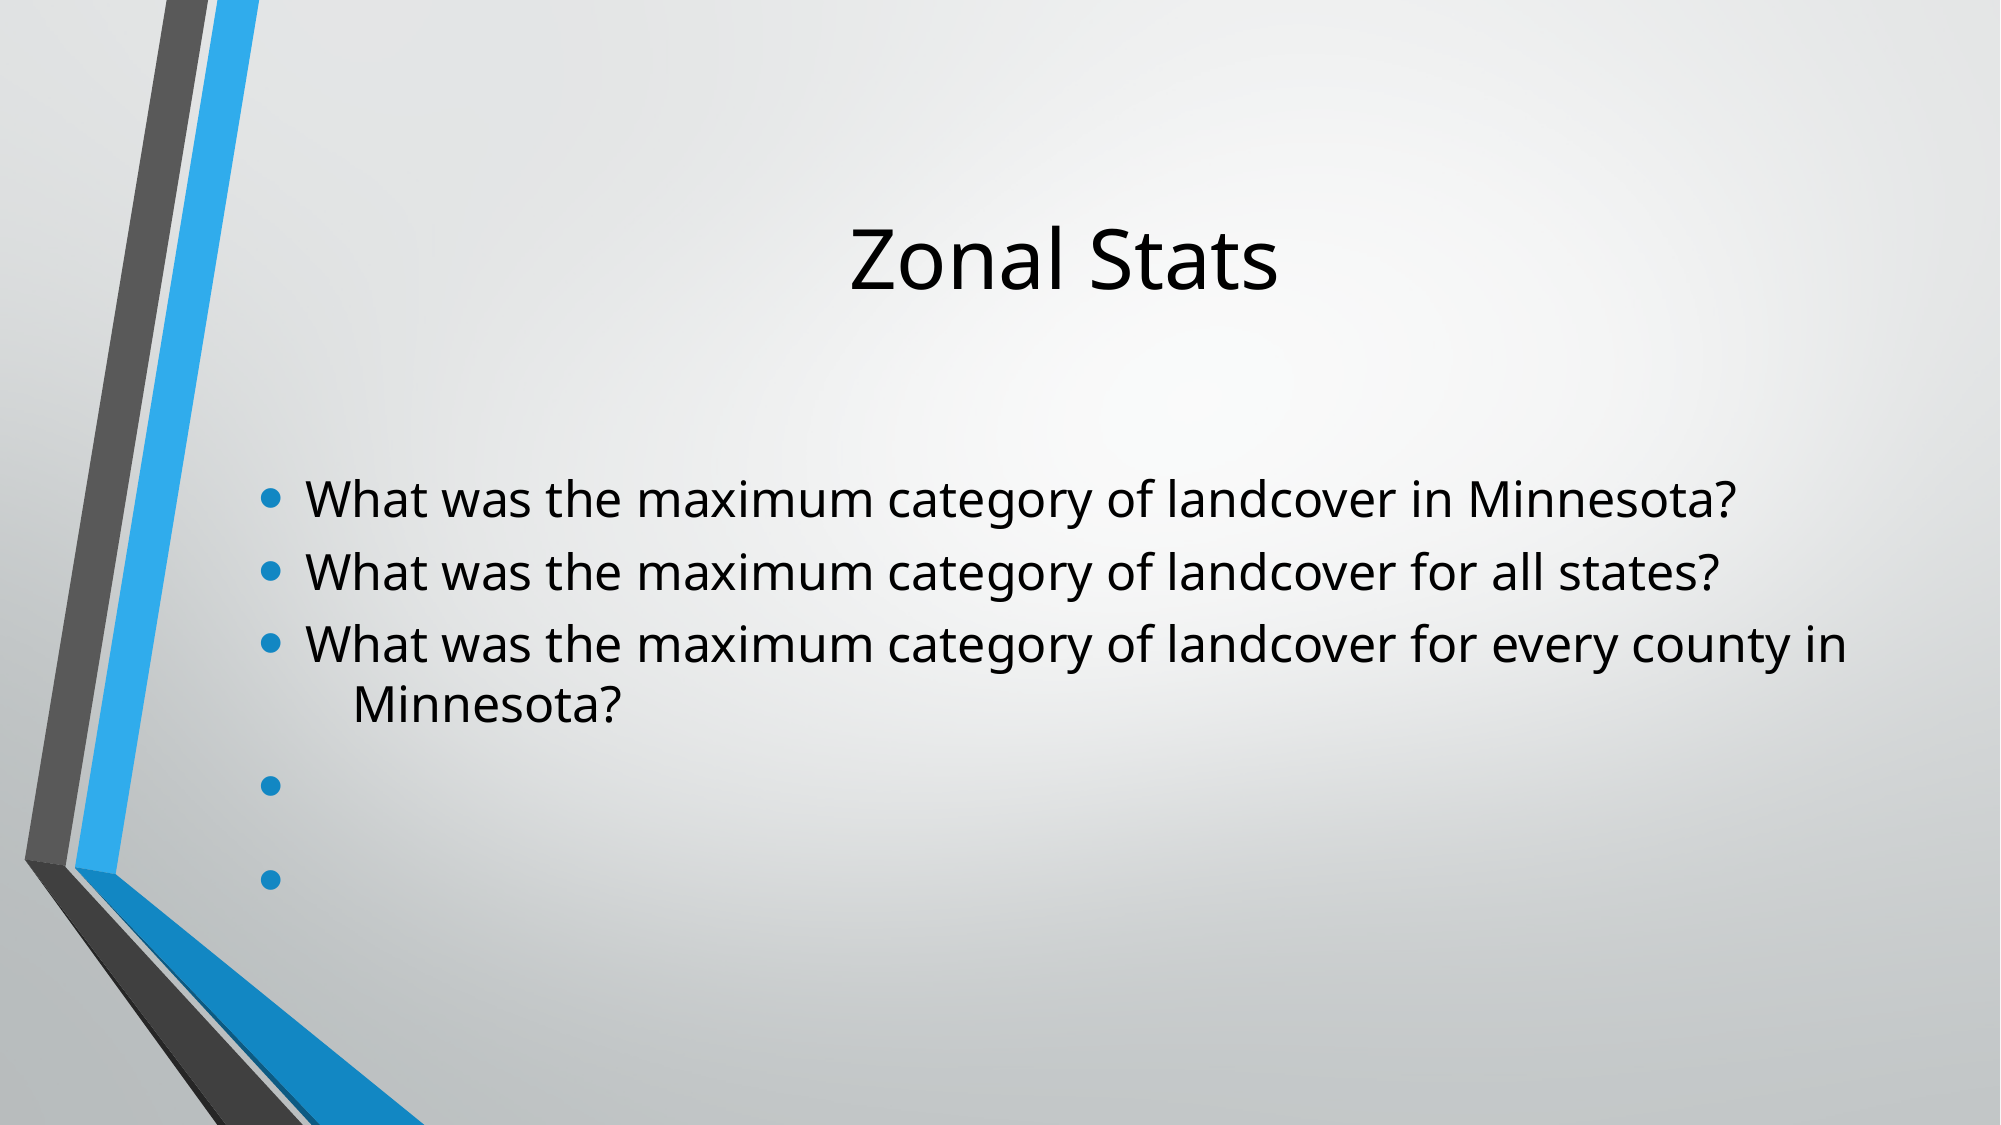

# Zonal Stats
What was the maximum category of landcover in Minnesota?
What was the maximum category of landcover for all states?
What was the maximum category of landcover for every county in Minnesota?